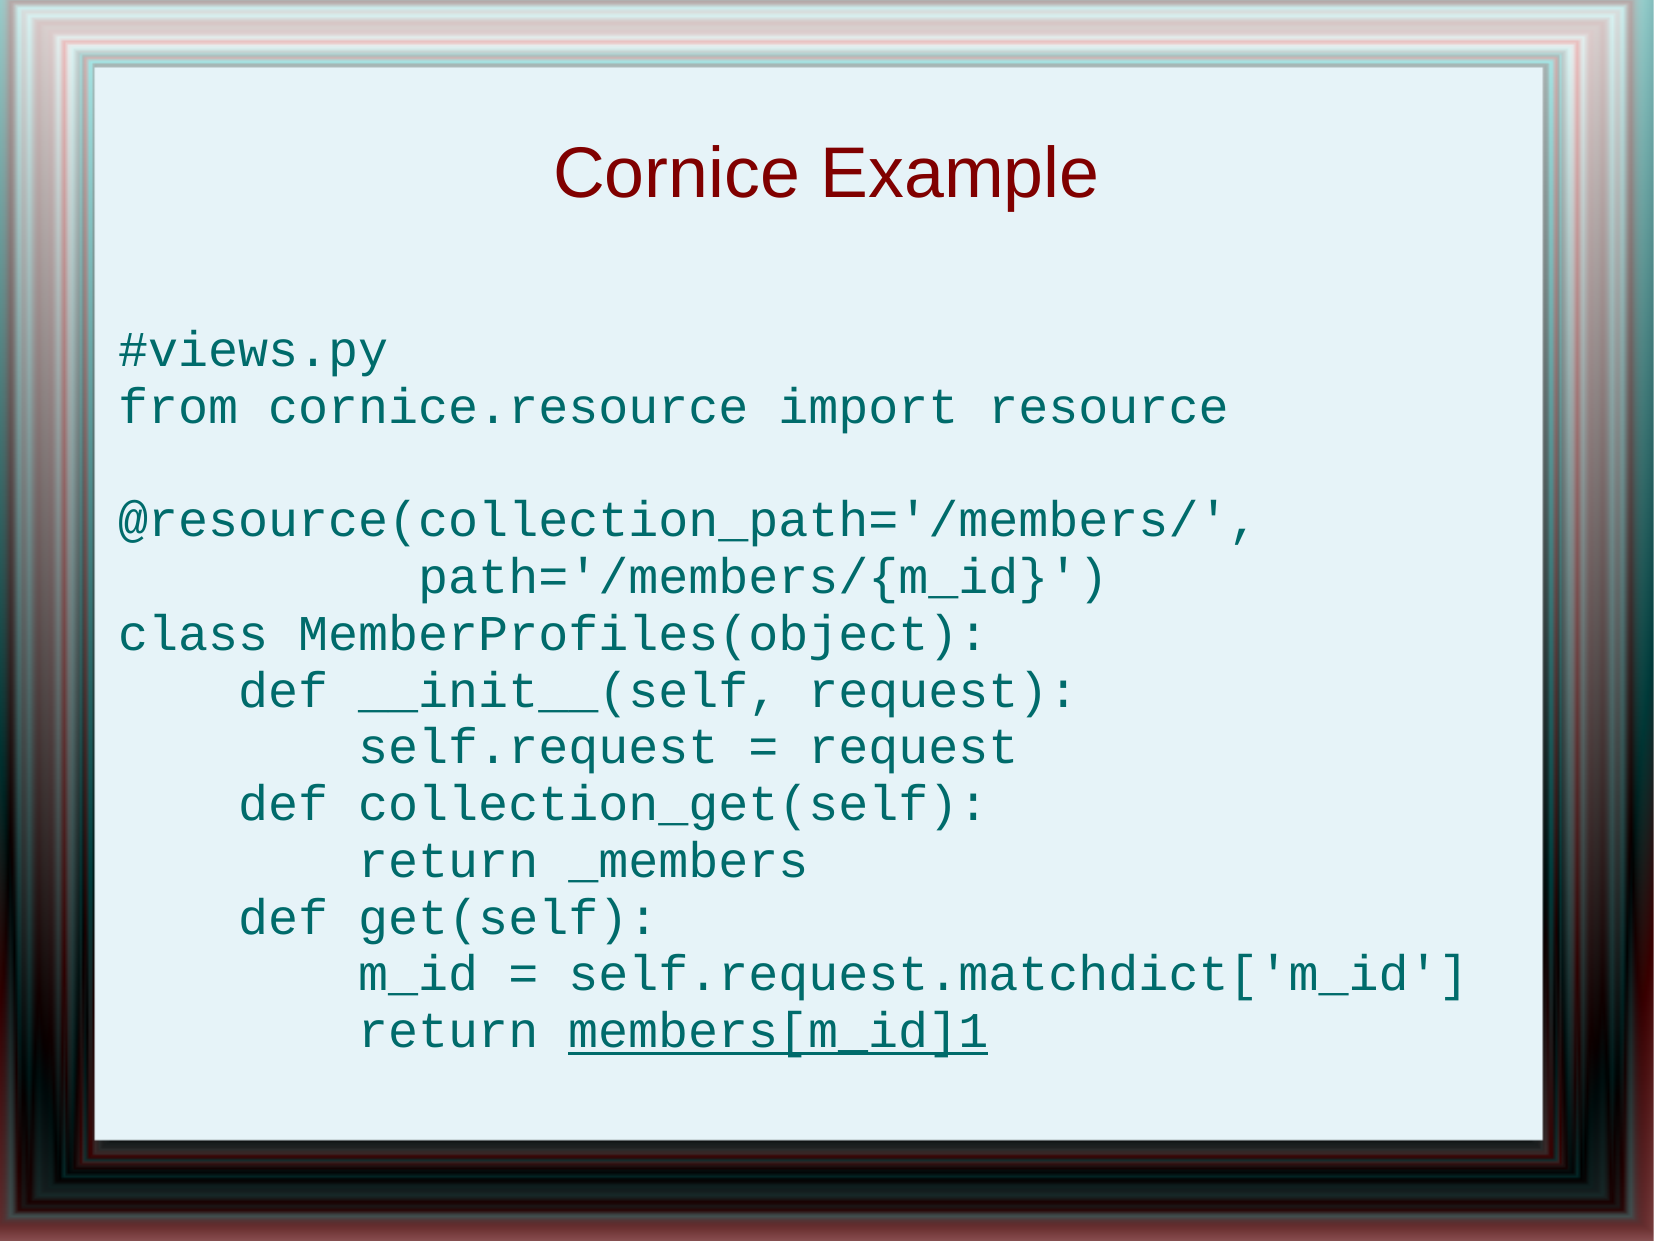

# Cornice Example
#views.py
from cornice.resource import resource
@resource(collection_path='/members/',
 path='/members/{m_id}')
class MemberProfiles(object):
 def __init__(self, request):
 self.request = request
 def collection_get(self):
 return _members
 def get(self):
 m_id = self.request.matchdict['m_id']
 return members[m_id]1